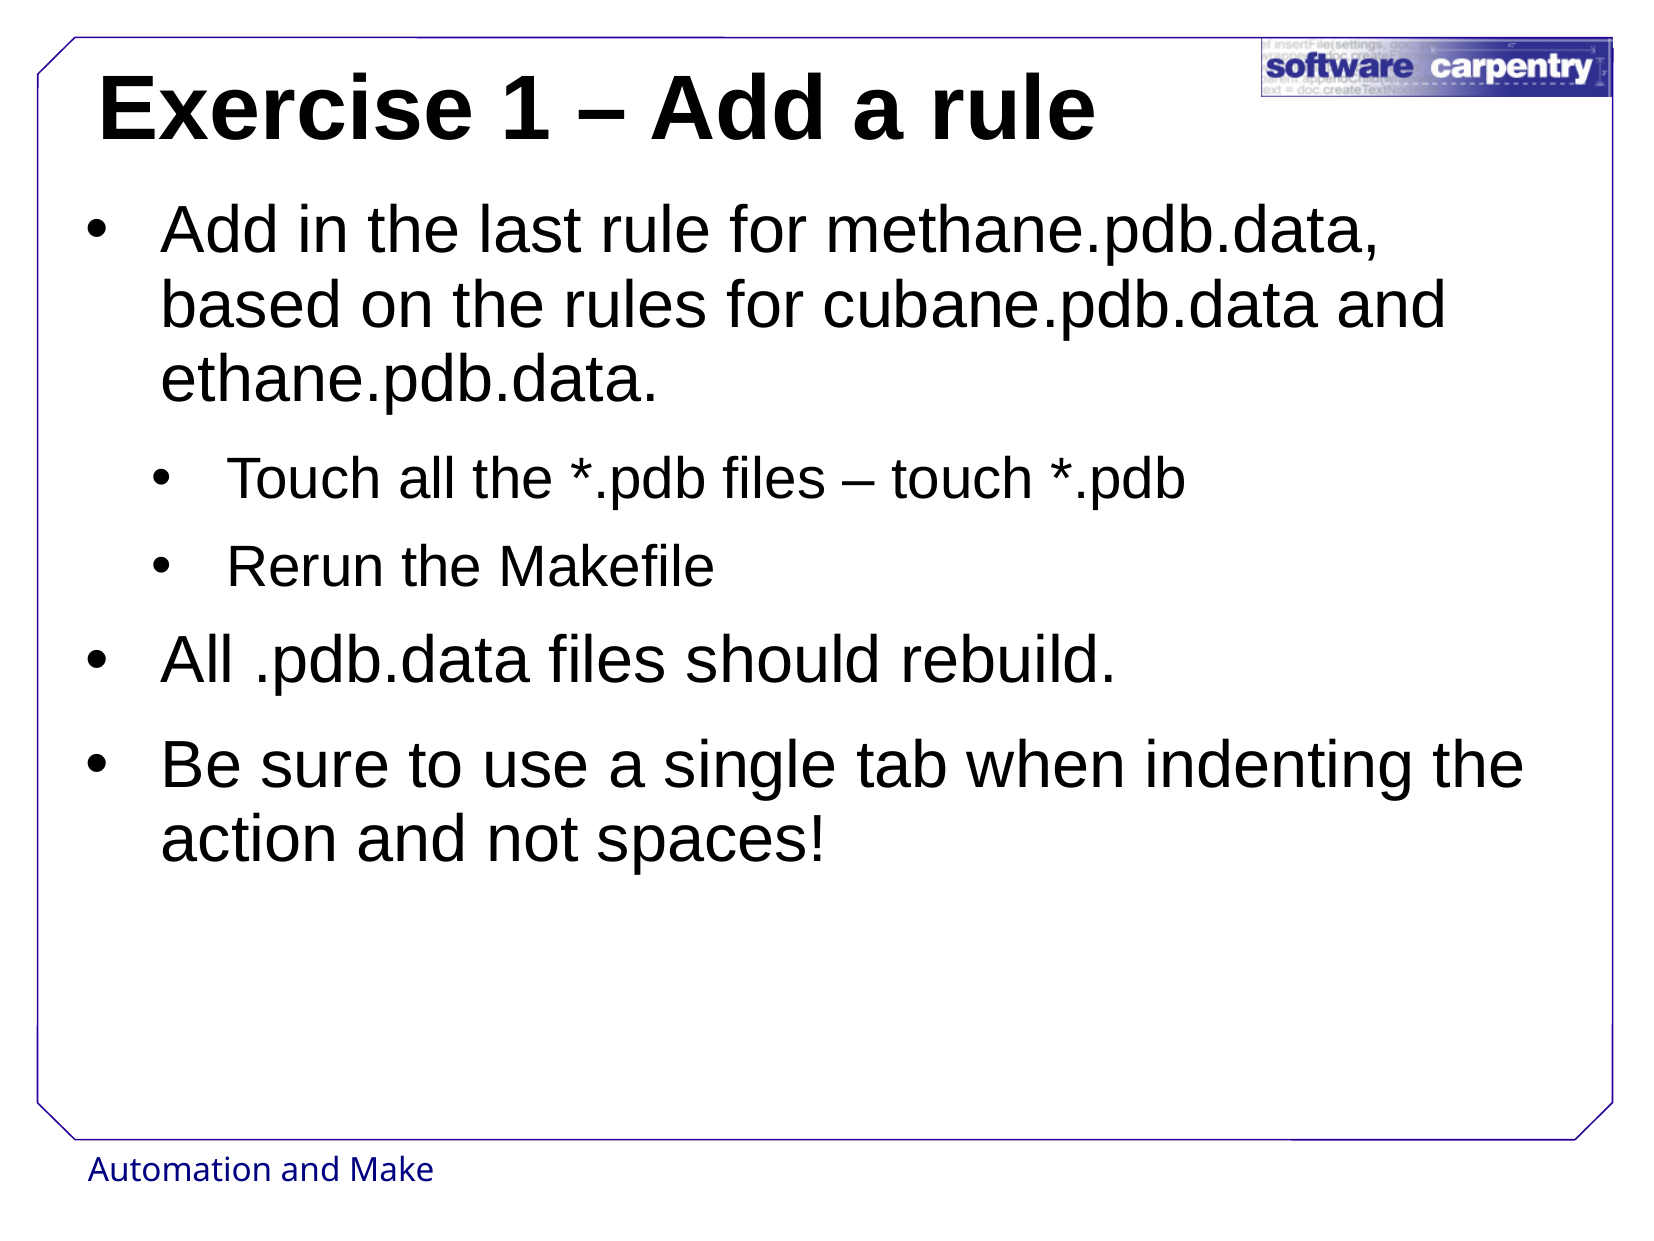

# Exercise 1 – Add a rule
Add in the last rule for methane.pdb.data, based on the rules for cubane.pdb.data and ethane.pdb.data.
Touch all the *.pdb files – touch *.pdb
Rerun the Makefile
All .pdb.data files should rebuild.
Be sure to use a single tab when indenting the action and not spaces!